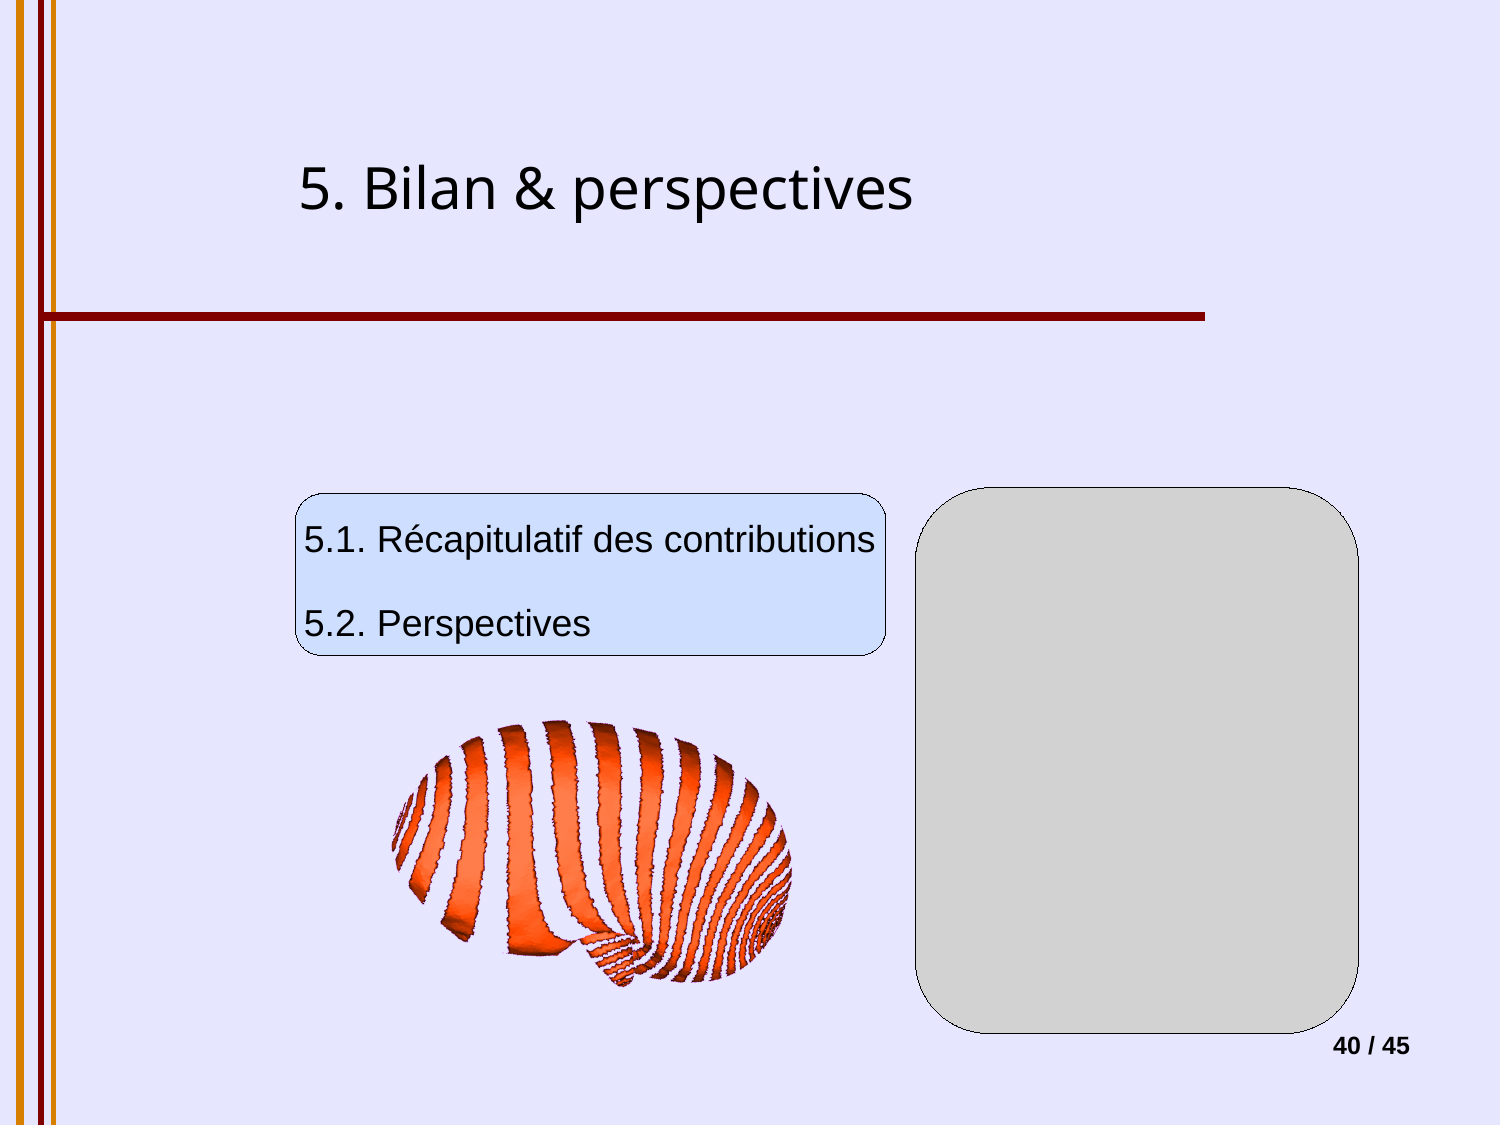

# 5. Bilan & perspectives
5.1. Récapitulatif des contributions
5.2. Perspectives
40